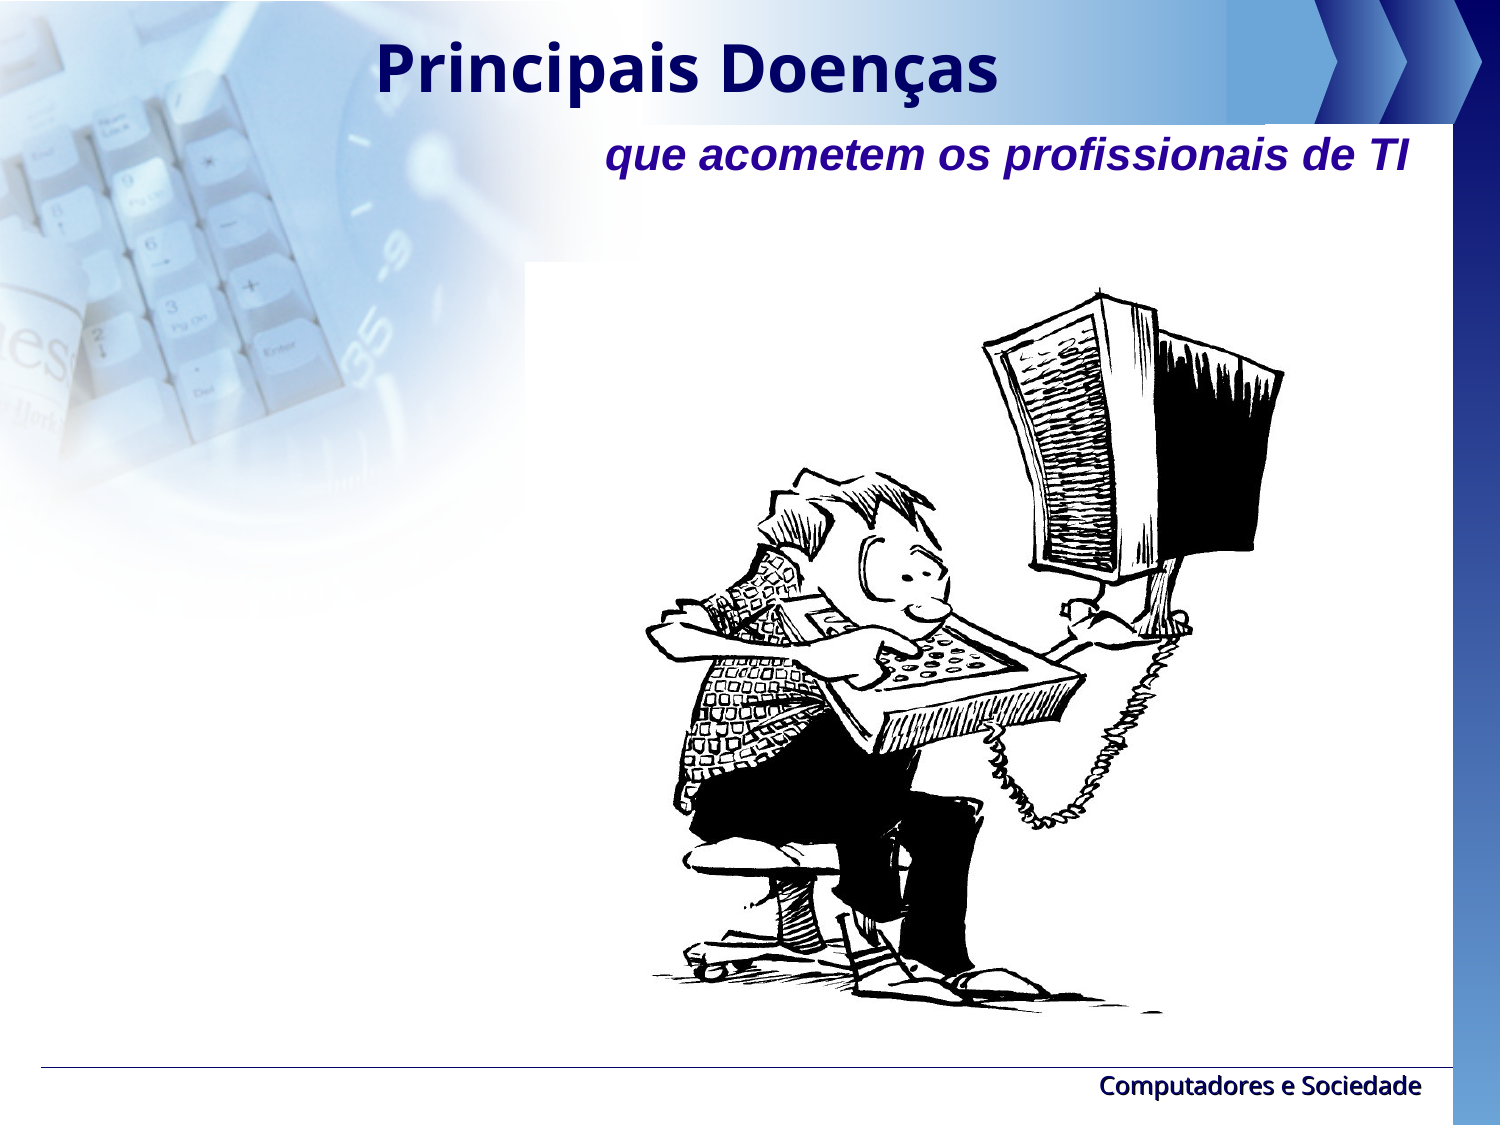

# Principais Doenças
que acometem os profissionais de TI